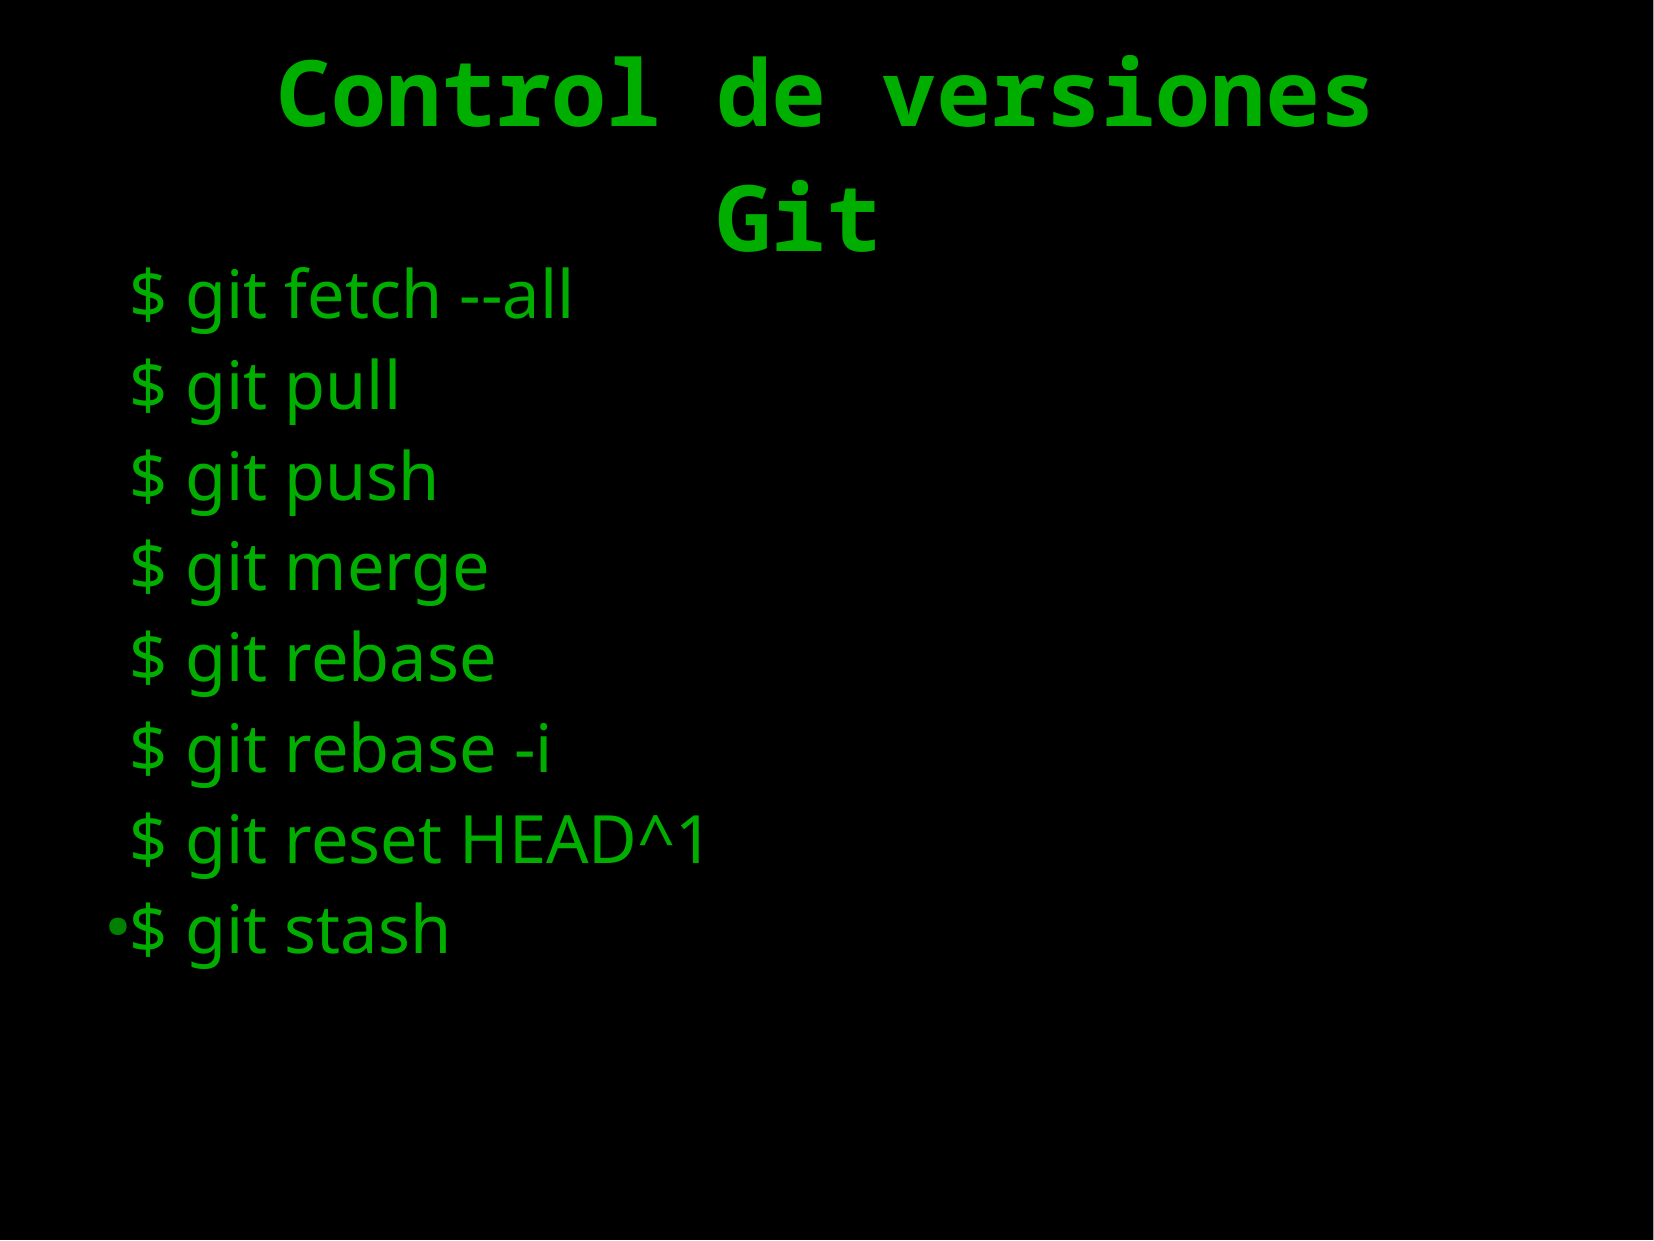

# Control de versiones Git
$ git fetch --all
$ git pull
$ git push
$ git merge
$ git rebase
$ git rebase -i
$ git reset HEAD^1
$ git stash